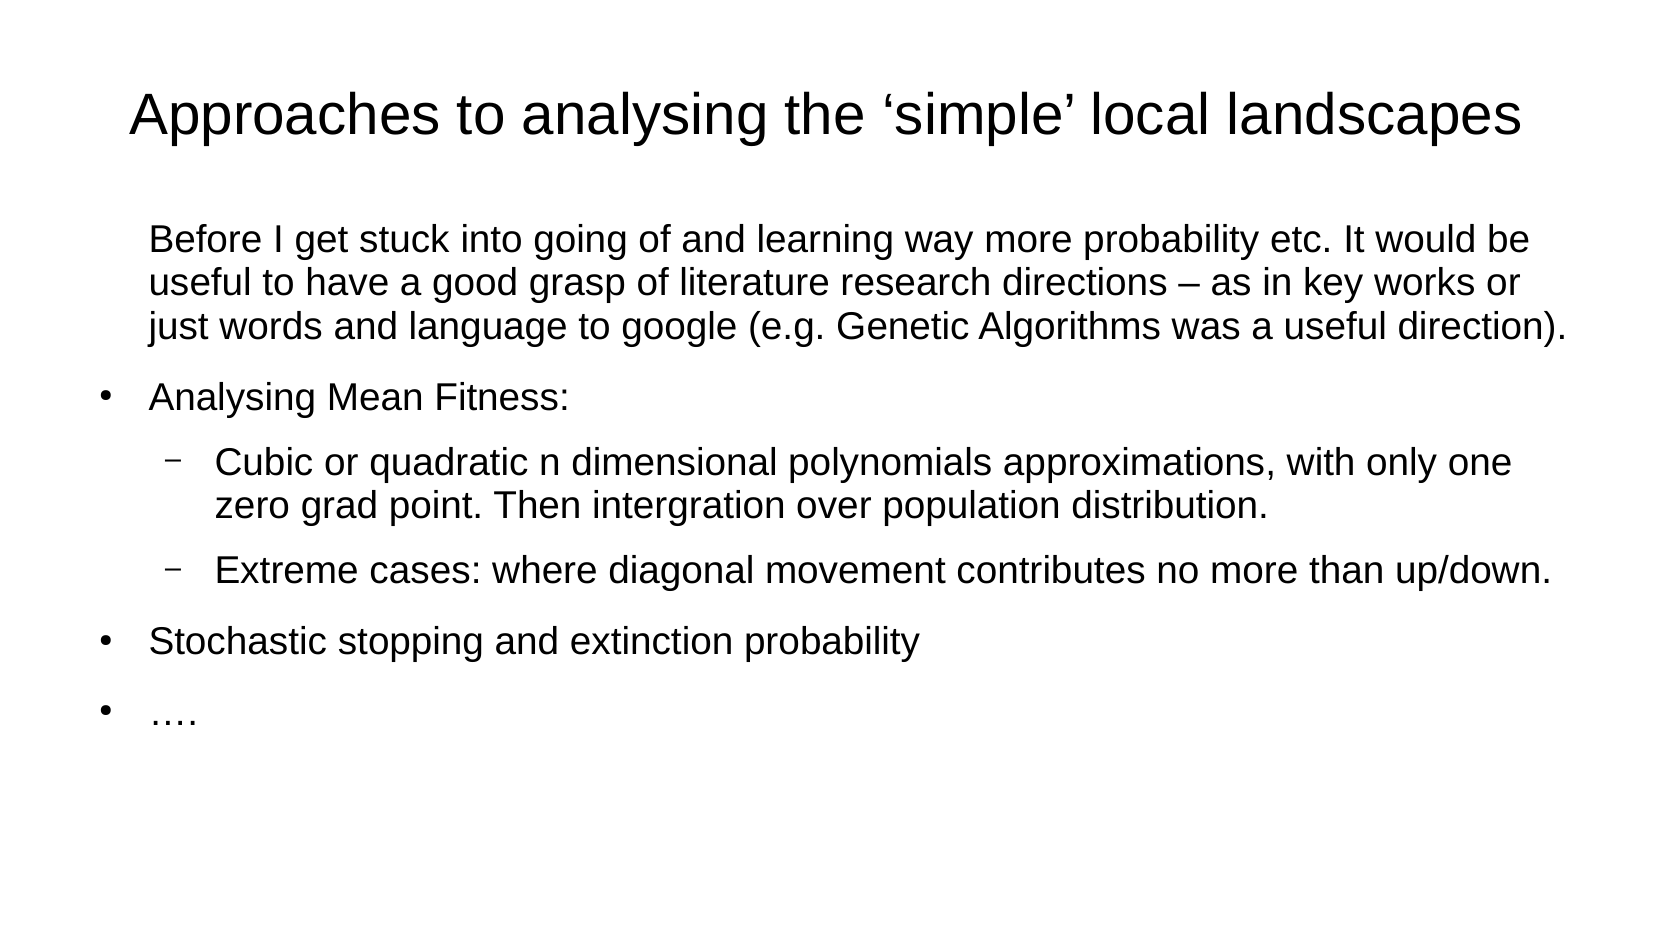

# Approaches to analysing the ‘simple’ local landscapes
Before I get stuck into going of and learning way more probability etc. It would be useful to have a good grasp of literature research directions – as in key works or just words and language to google (e.g. Genetic Algorithms was a useful direction).
Analysing Mean Fitness:
Cubic or quadratic n dimensional polynomials approximations, with only one zero grad point. Then intergration over population distribution.
Extreme cases: where diagonal movement contributes no more than up/down.
Stochastic stopping and extinction probability
….